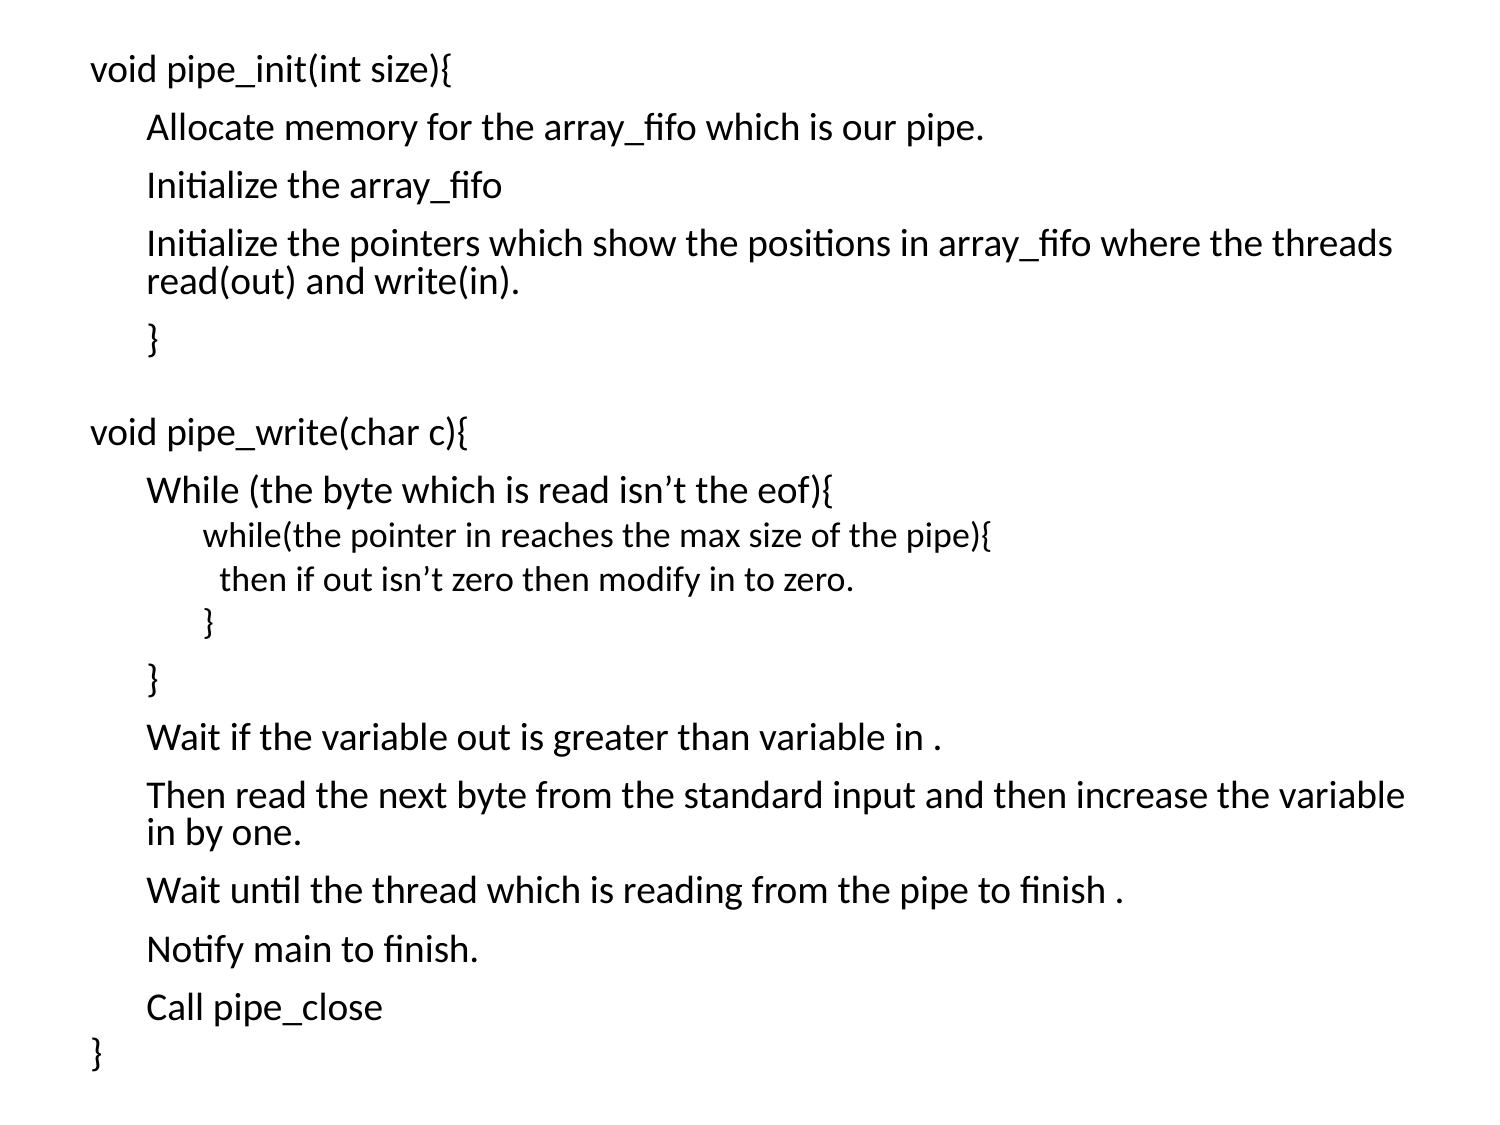

# void pipe_init(int size){
Allocate memory for the array_fifo which is our pipe.
Initialize the array_fifo
Initialize the pointers which show the positions in array_fifo where the threads read(out) and write(in).
}
void pipe_write(char c){
While (the byte which is read isn’t the eof){
while(the pointer in reaches the max size of the pipe){
 then if out isn’t zero then modify in to zero.
}
}
Wait if the variable out is greater than variable in .
Then read the next byte from the standard input and then increase the variable in by one.
Wait until the thread which is reading from the pipe to finish .
Notify main to finish.
Call pipe_close
}